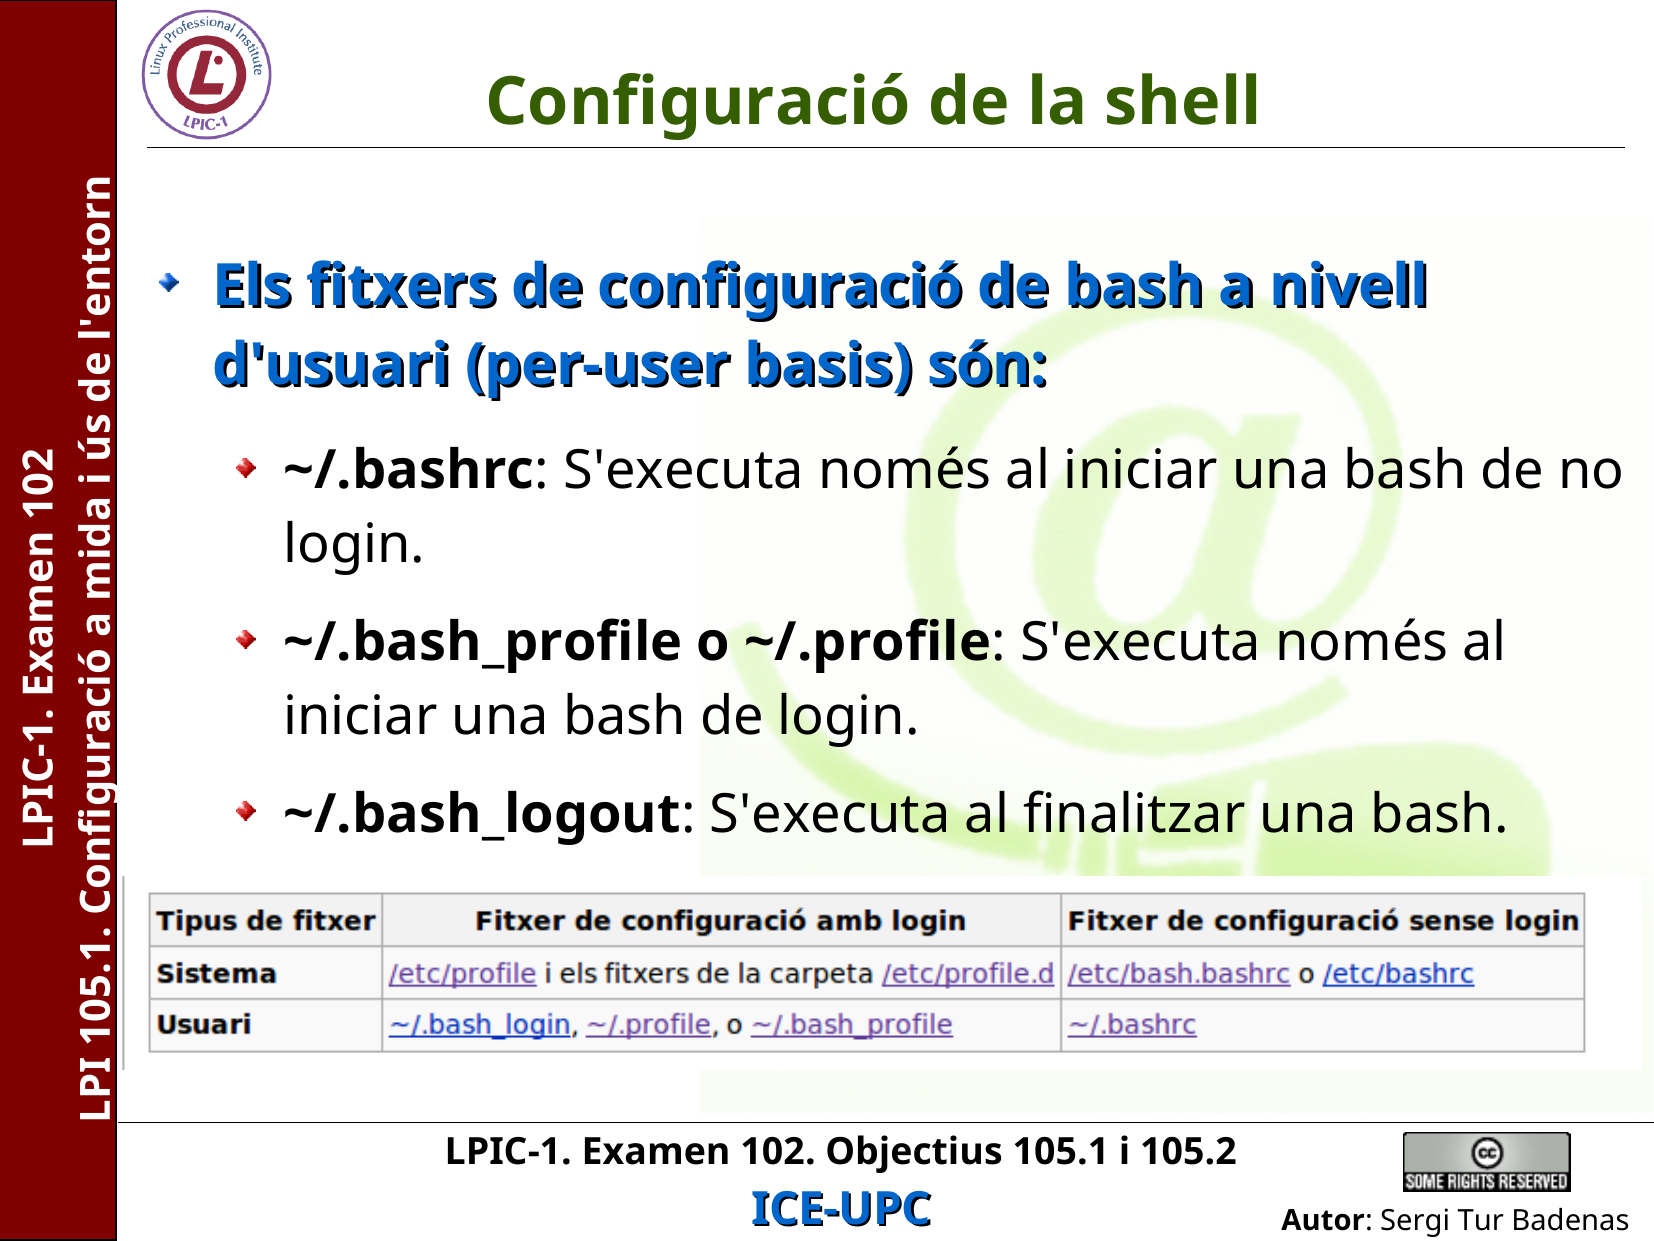

# Configuració de la shell
Els fitxers de configuració de bash a nivell d'usuari (per-user basis) són:
~/.bashrc: S'executa només al iniciar una bash de no login.
~/.bash_profile o ~/.profile: S'executa només al iniciar una bash de login.
~/.bash_logout: S'executa al finalitzar una bash.